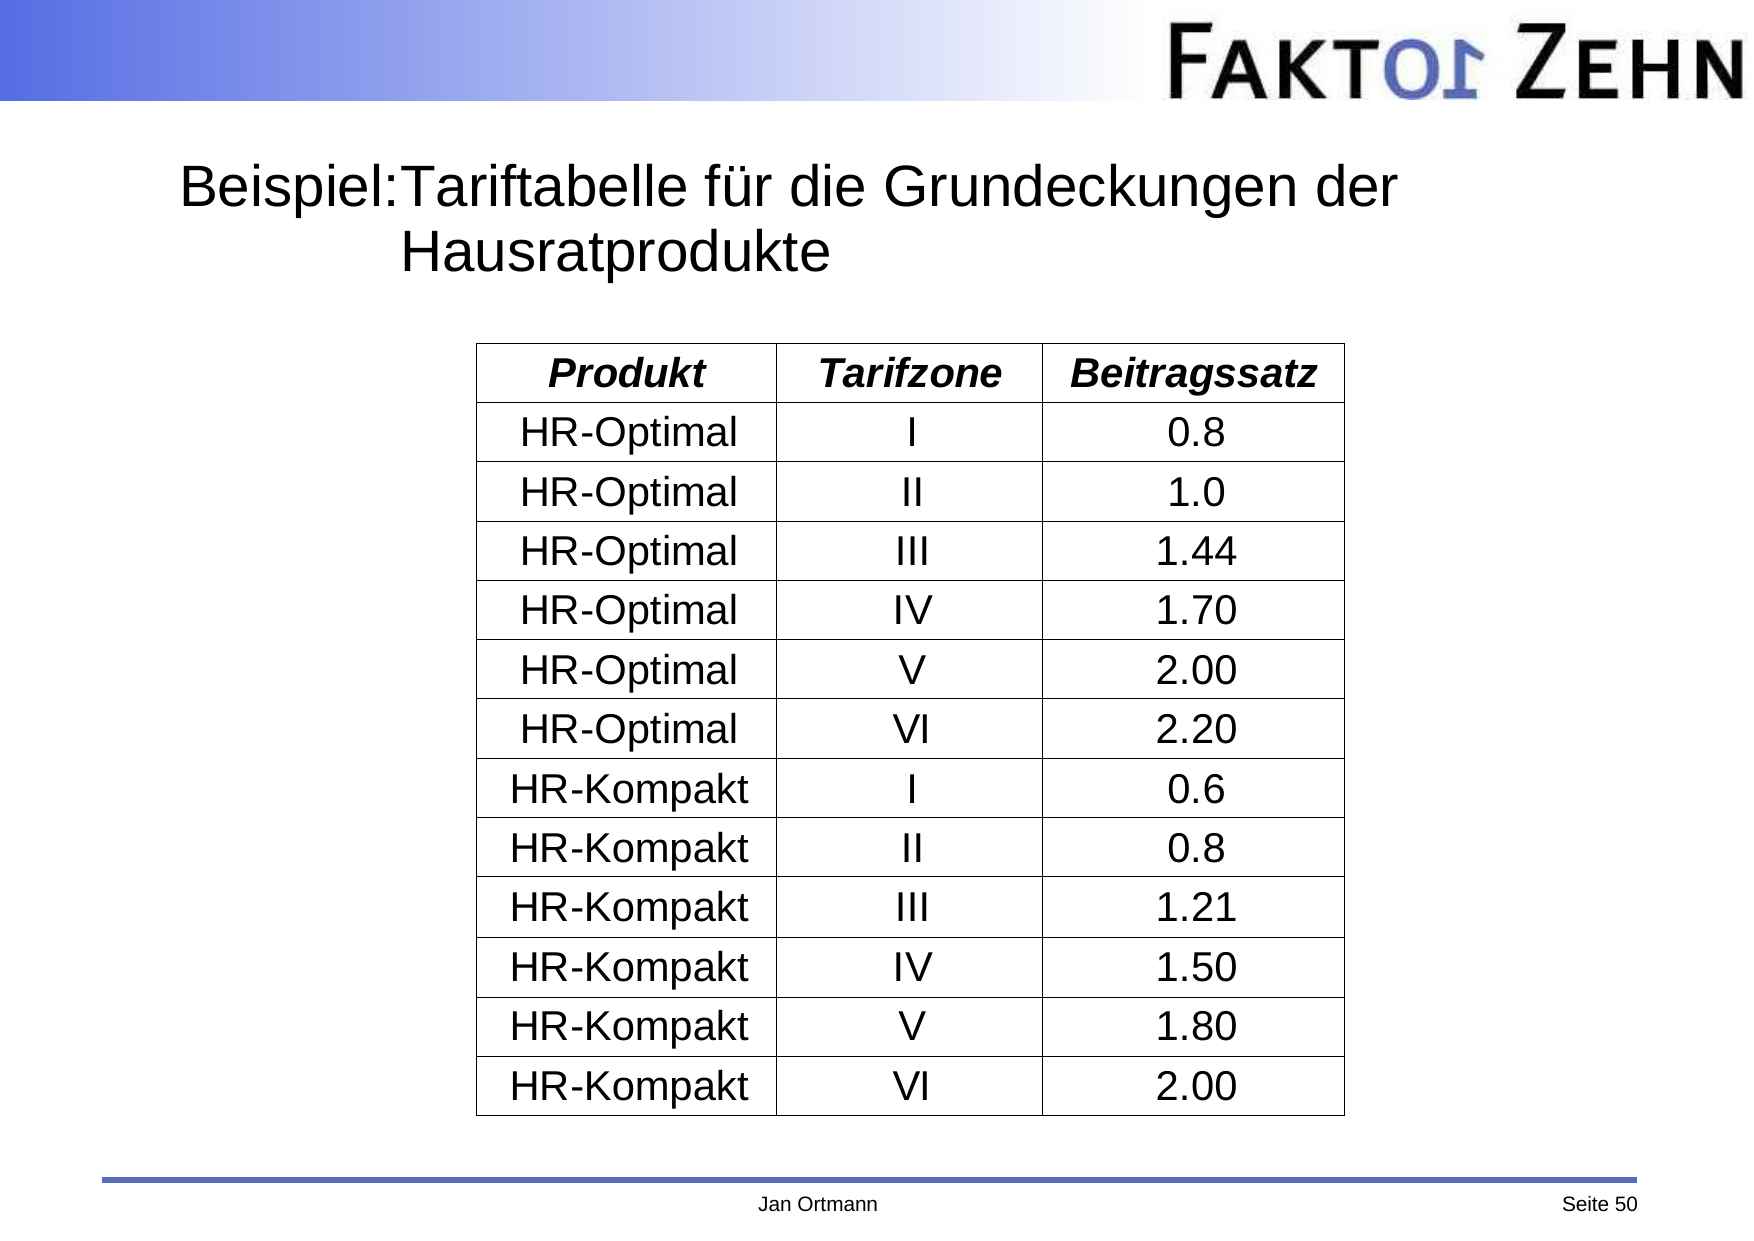

# Beispiel:	Tariftabelle für die Grundeckungen der 					Hausratprodukte